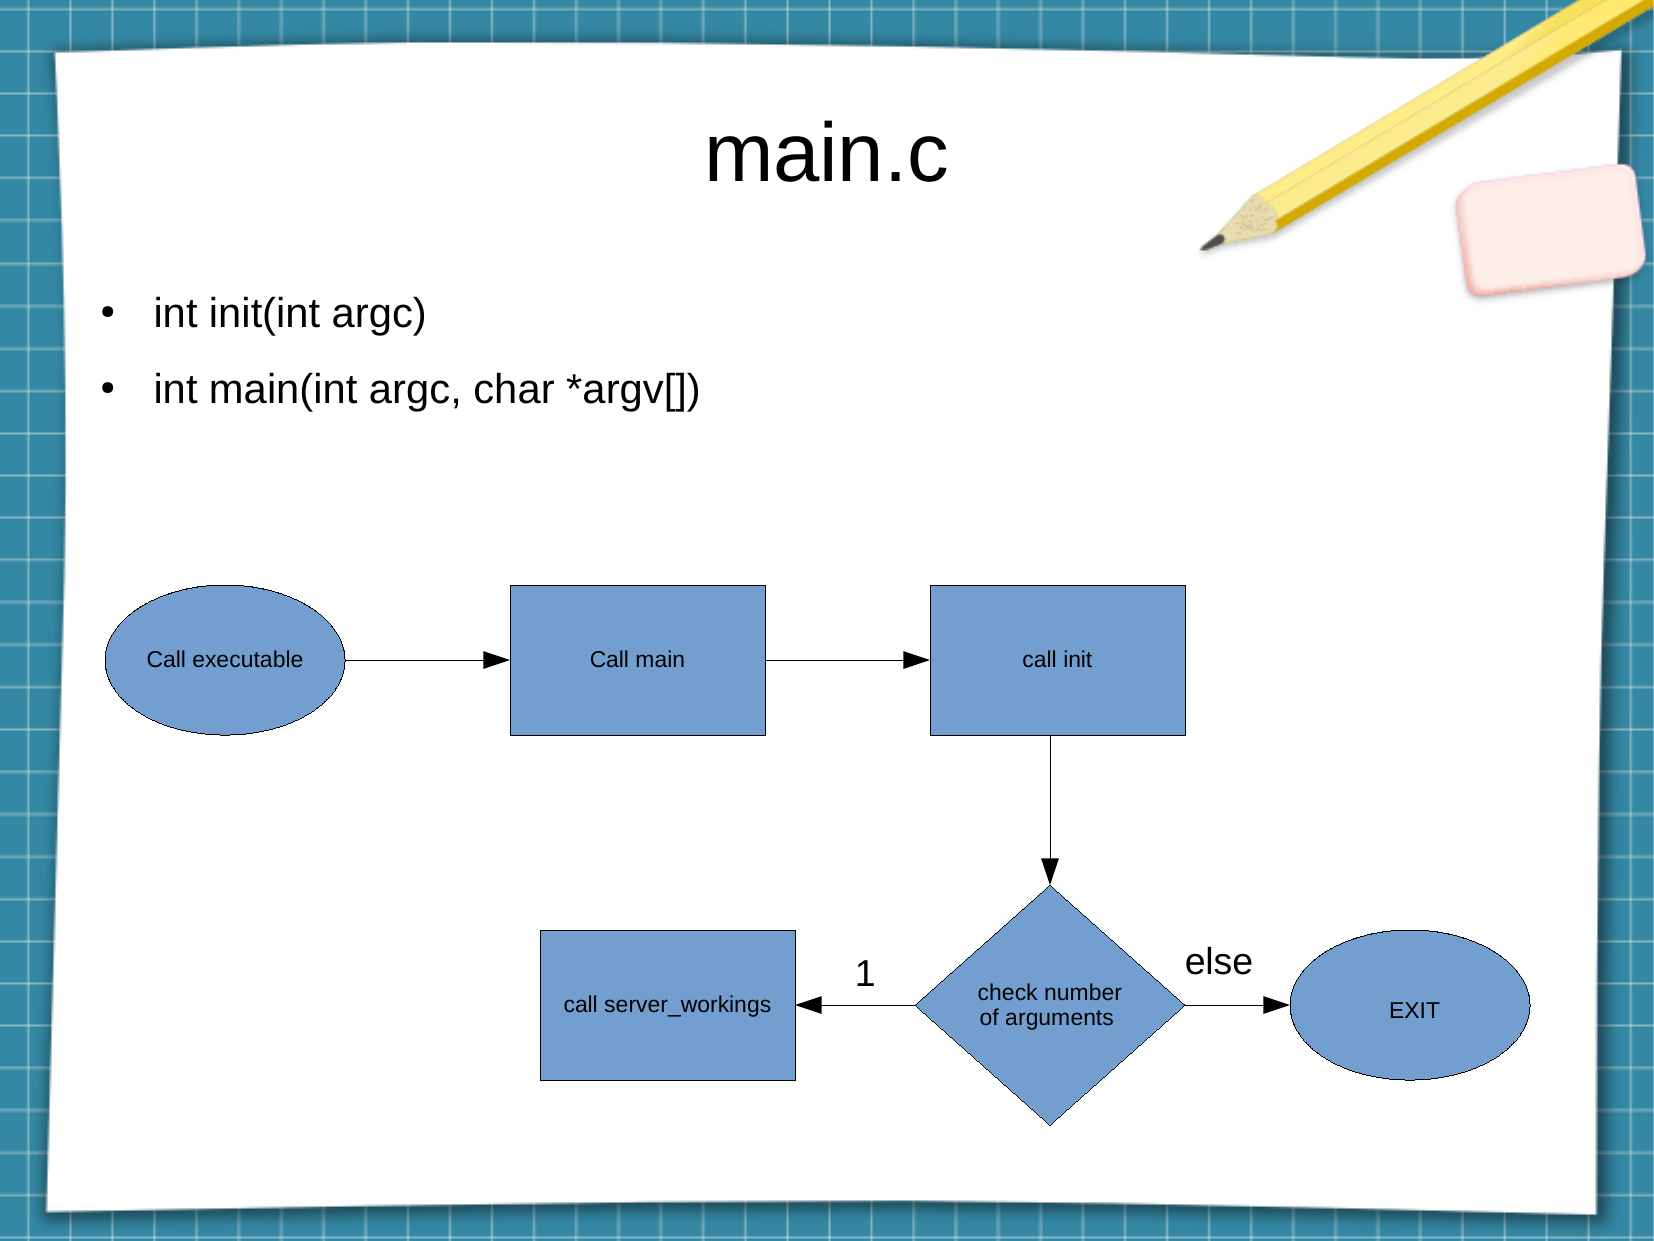

# main.c
int init(int argc)
int main(int argc, char *argv[])
Call executable
Call main
call init
check number
of arguments
call server_workings
else
1
EXIT